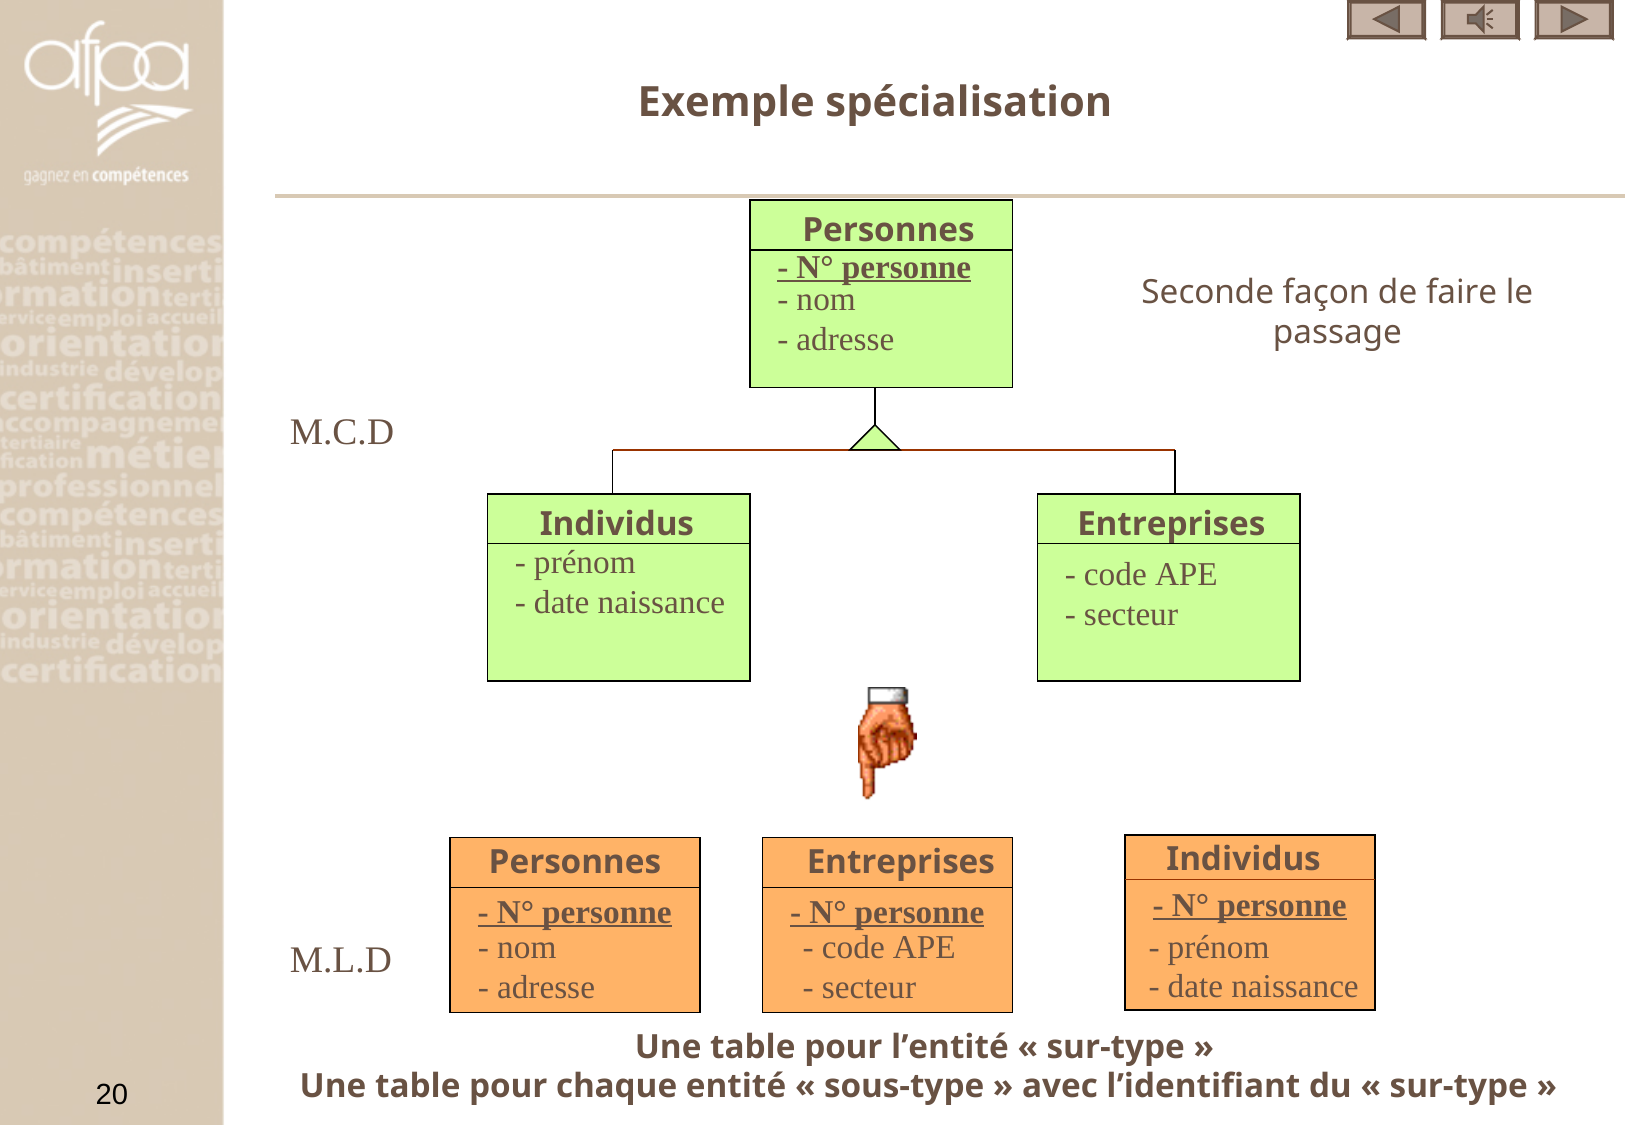

# Exemple spécialisation
Personnes
- N° personne
- nom
- adresse
Individus
Entreprises
- prénom
- date naissance
- code APE
- secteur
Seconde façon de faire le passage
M.C.D
Individus
- prénom
- date naissance
Personnes
- N° personne
- nom
- adresse
Entreprises
- code APE
- secteur
- N° personne
- N° personne
M.L.D
Une table pour l’entité « sur-type »
 Une table pour chaque entité « sous-type » avec l’identifiant du « sur-type »